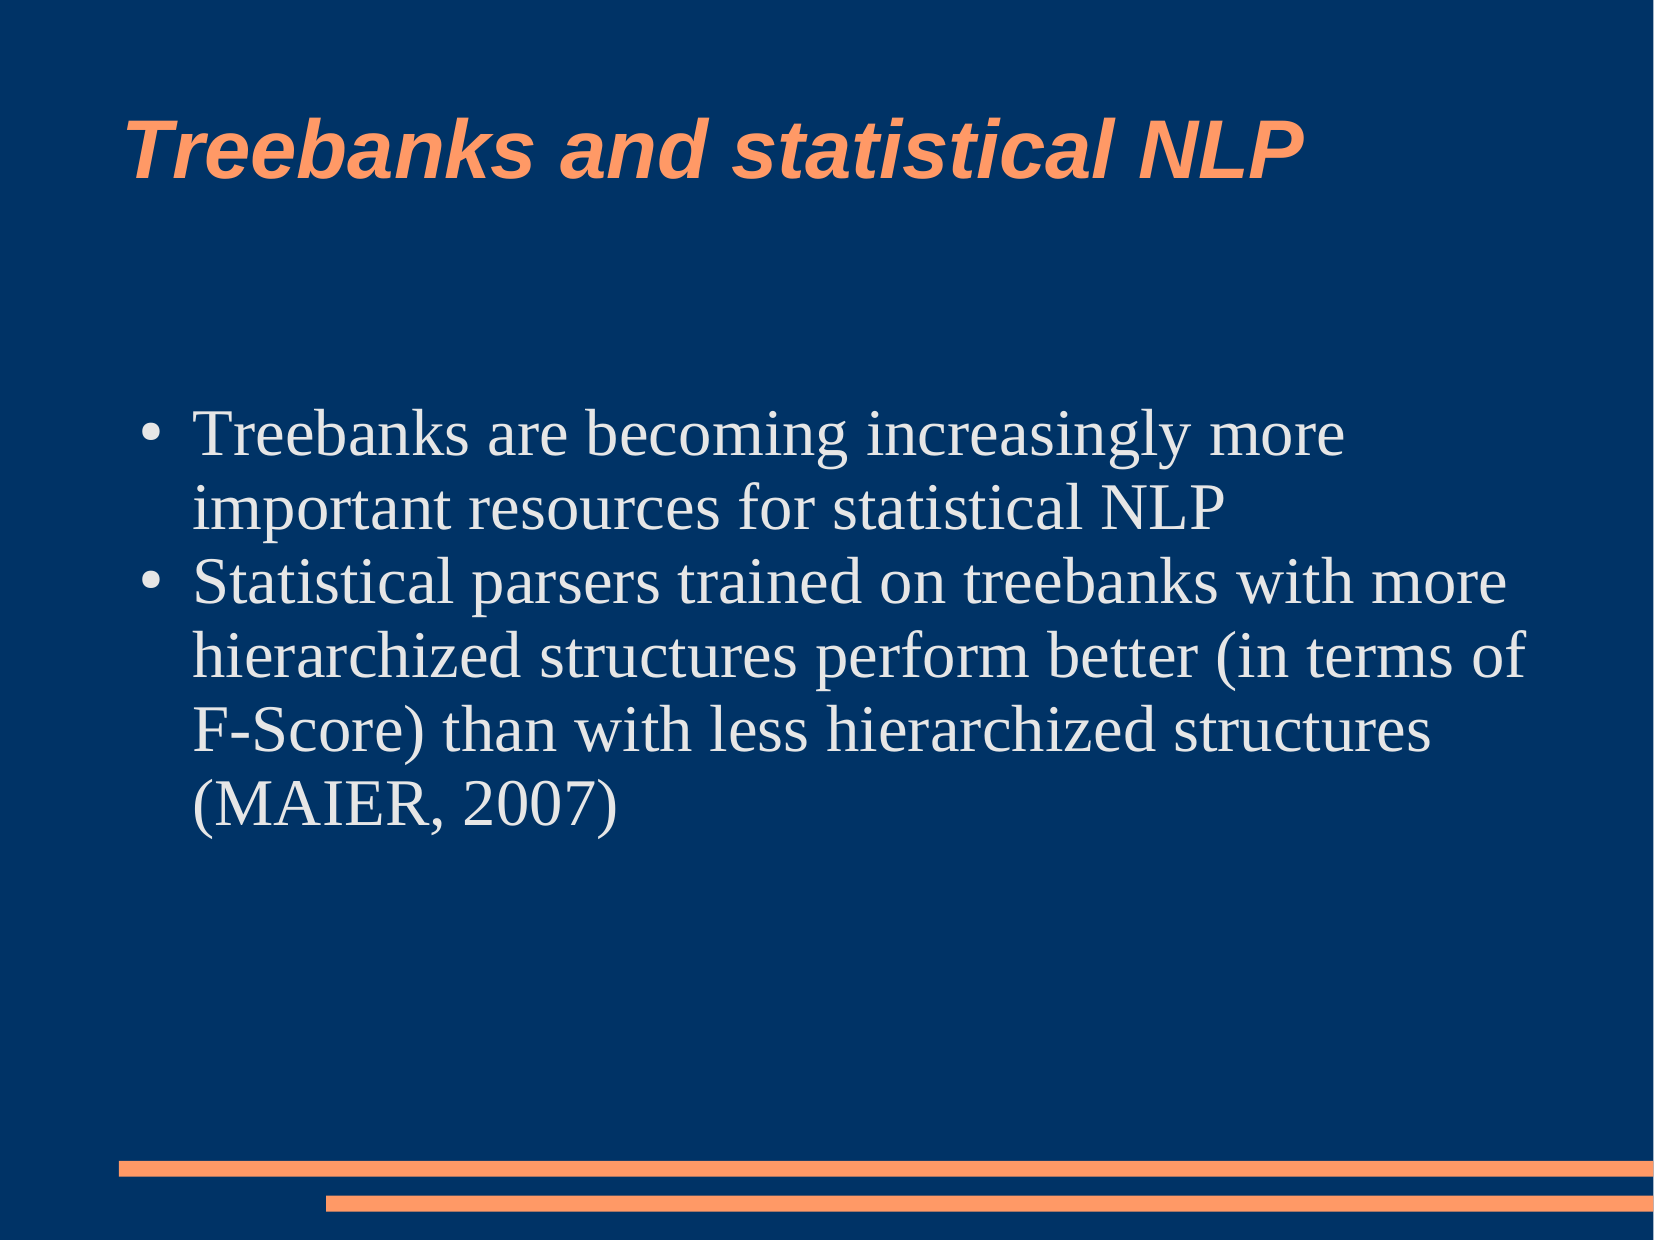

# Treebanks and statistical NLP
Treebanks are becoming increasingly more important resources for statistical NLP
Statistical parsers trained on treebanks with more hierarchized structures perform better (in terms of F-Score) than with less hierarchized structures (MAIER, 2007)